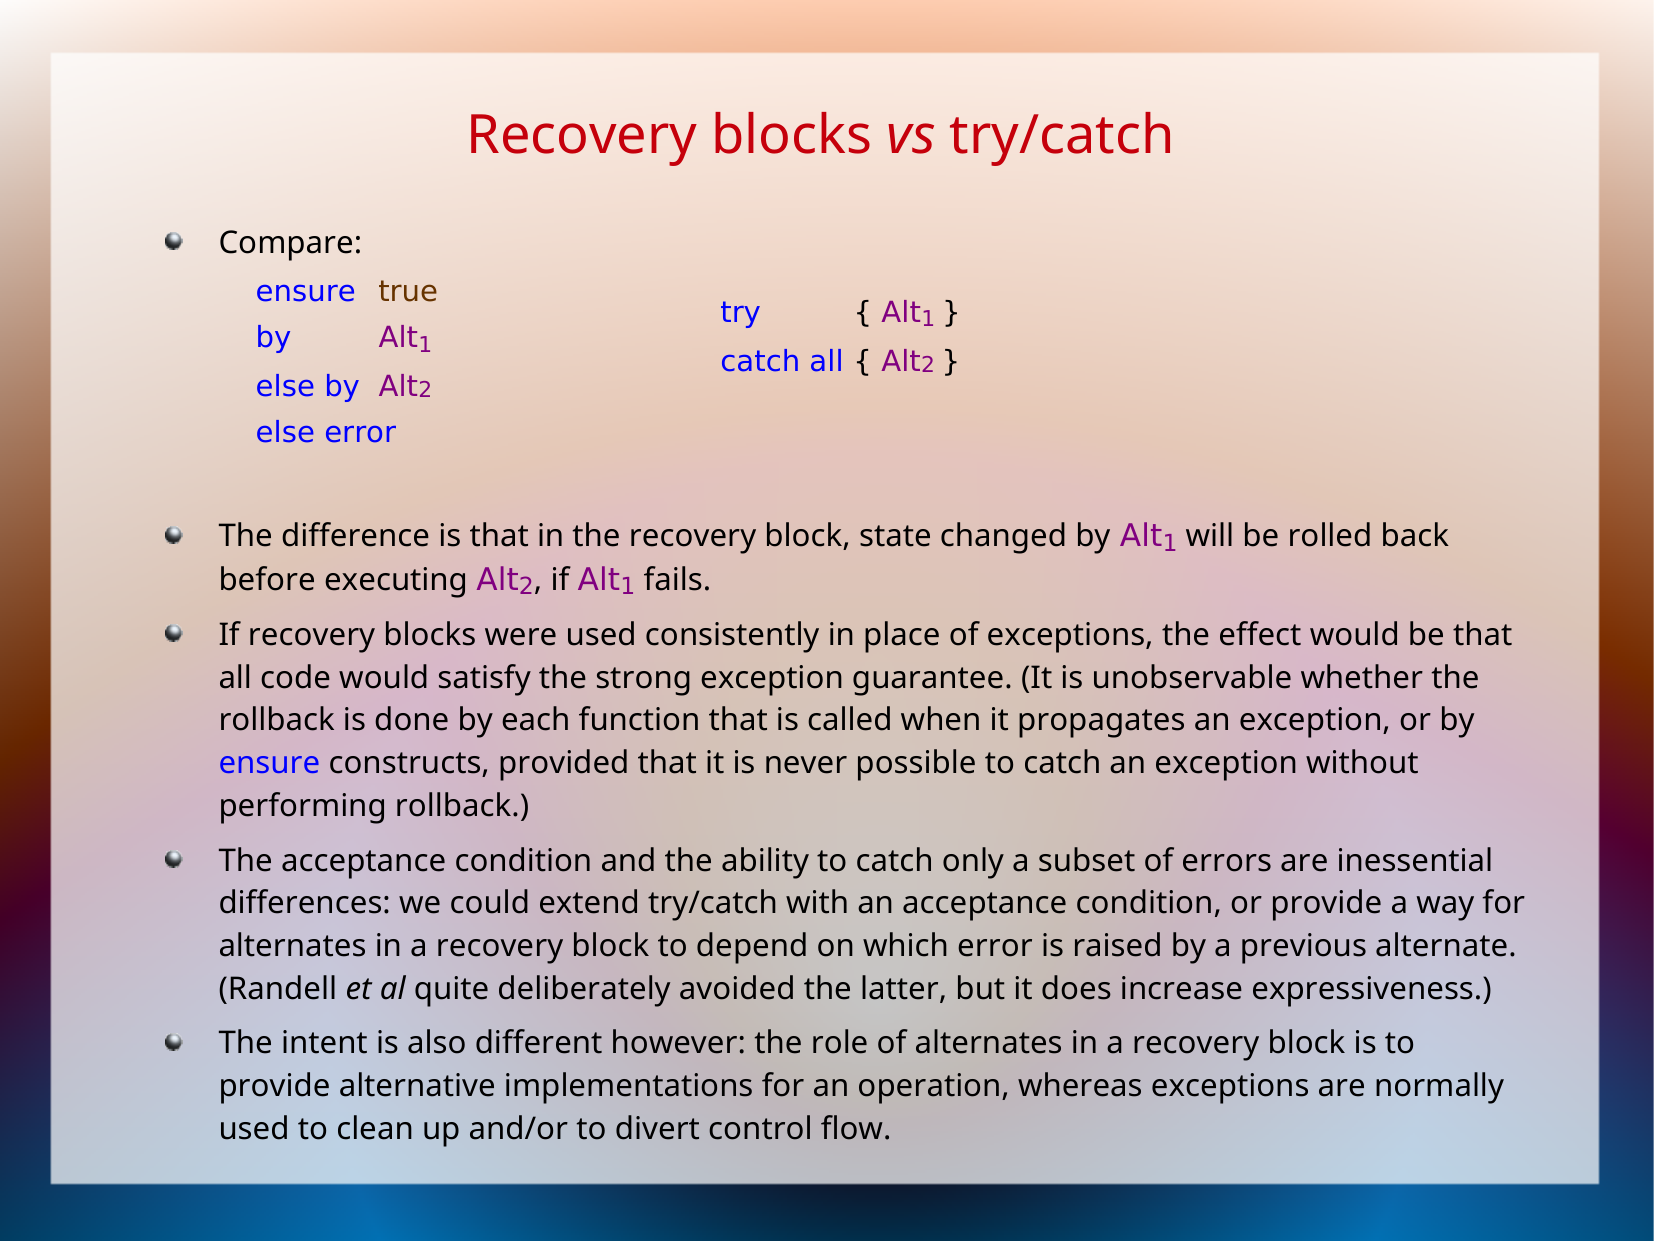

# Recovery blocks vs try/catch
Compare:
 ensure true
 by Alt1
 else by Alt2
 else error
The difference is that in the recovery block, state changed by Alt1 will be rolled back before executing Alt2, if Alt1 fails.
If recovery blocks were used consistently in place of exceptions, the effect would be that all code would satisfy the strong exception guarantee. (It is unobservable whether the rollback is done by each function that is called when it propagates an exception, or by ensure constructs, provided that it is never possible to catch an exception without performing rollback.)
The acceptance condition and the ability to catch only a subset of errors are inessential differences: we could extend try/catch with an acceptance condition, or provide a way for alternates in a recovery block to depend on which error is raised by a previous alternate. (Randell et al quite deliberately avoided the latter, but it does increase expressiveness.)
The intent is also different however: the role of alternates in a recovery block is to provide alternative implementations for an operation, whereas exceptions are normally used to clean up and/or to divert control flow.
try { Alt1 }
catch all { Alt2 }